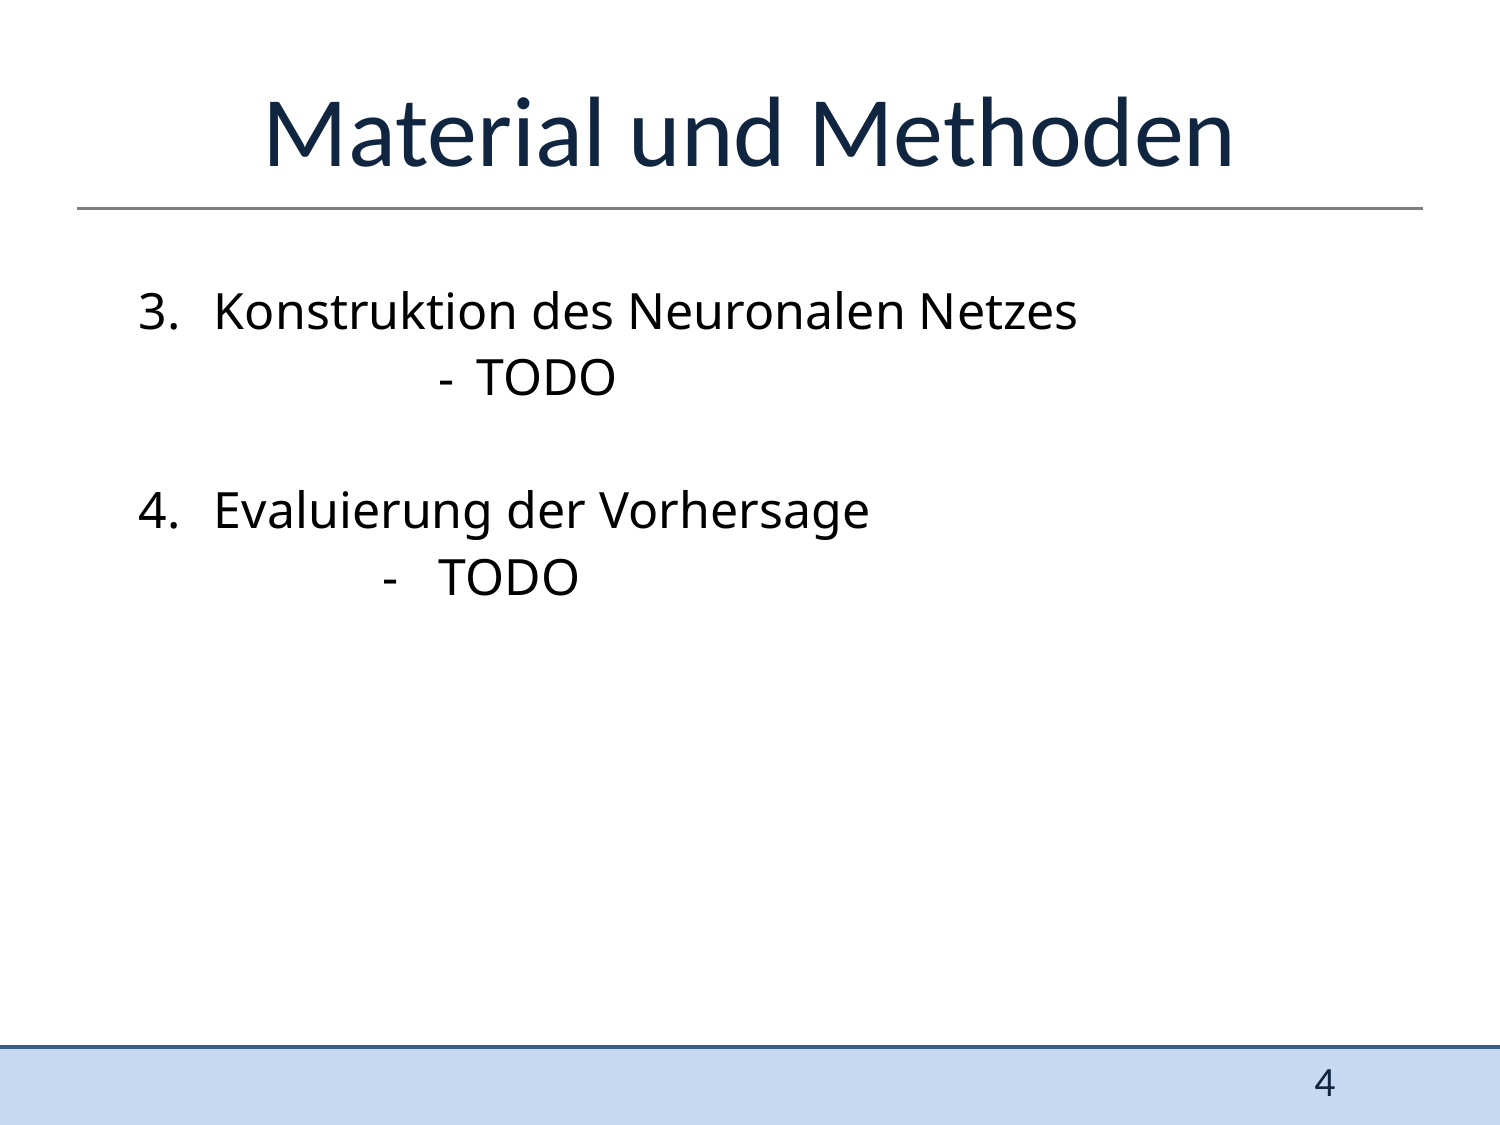

# Material und Methoden
Konstruktion des Neuronalen Netzes
TODO
Evaluierung der Vorhersage
TODO